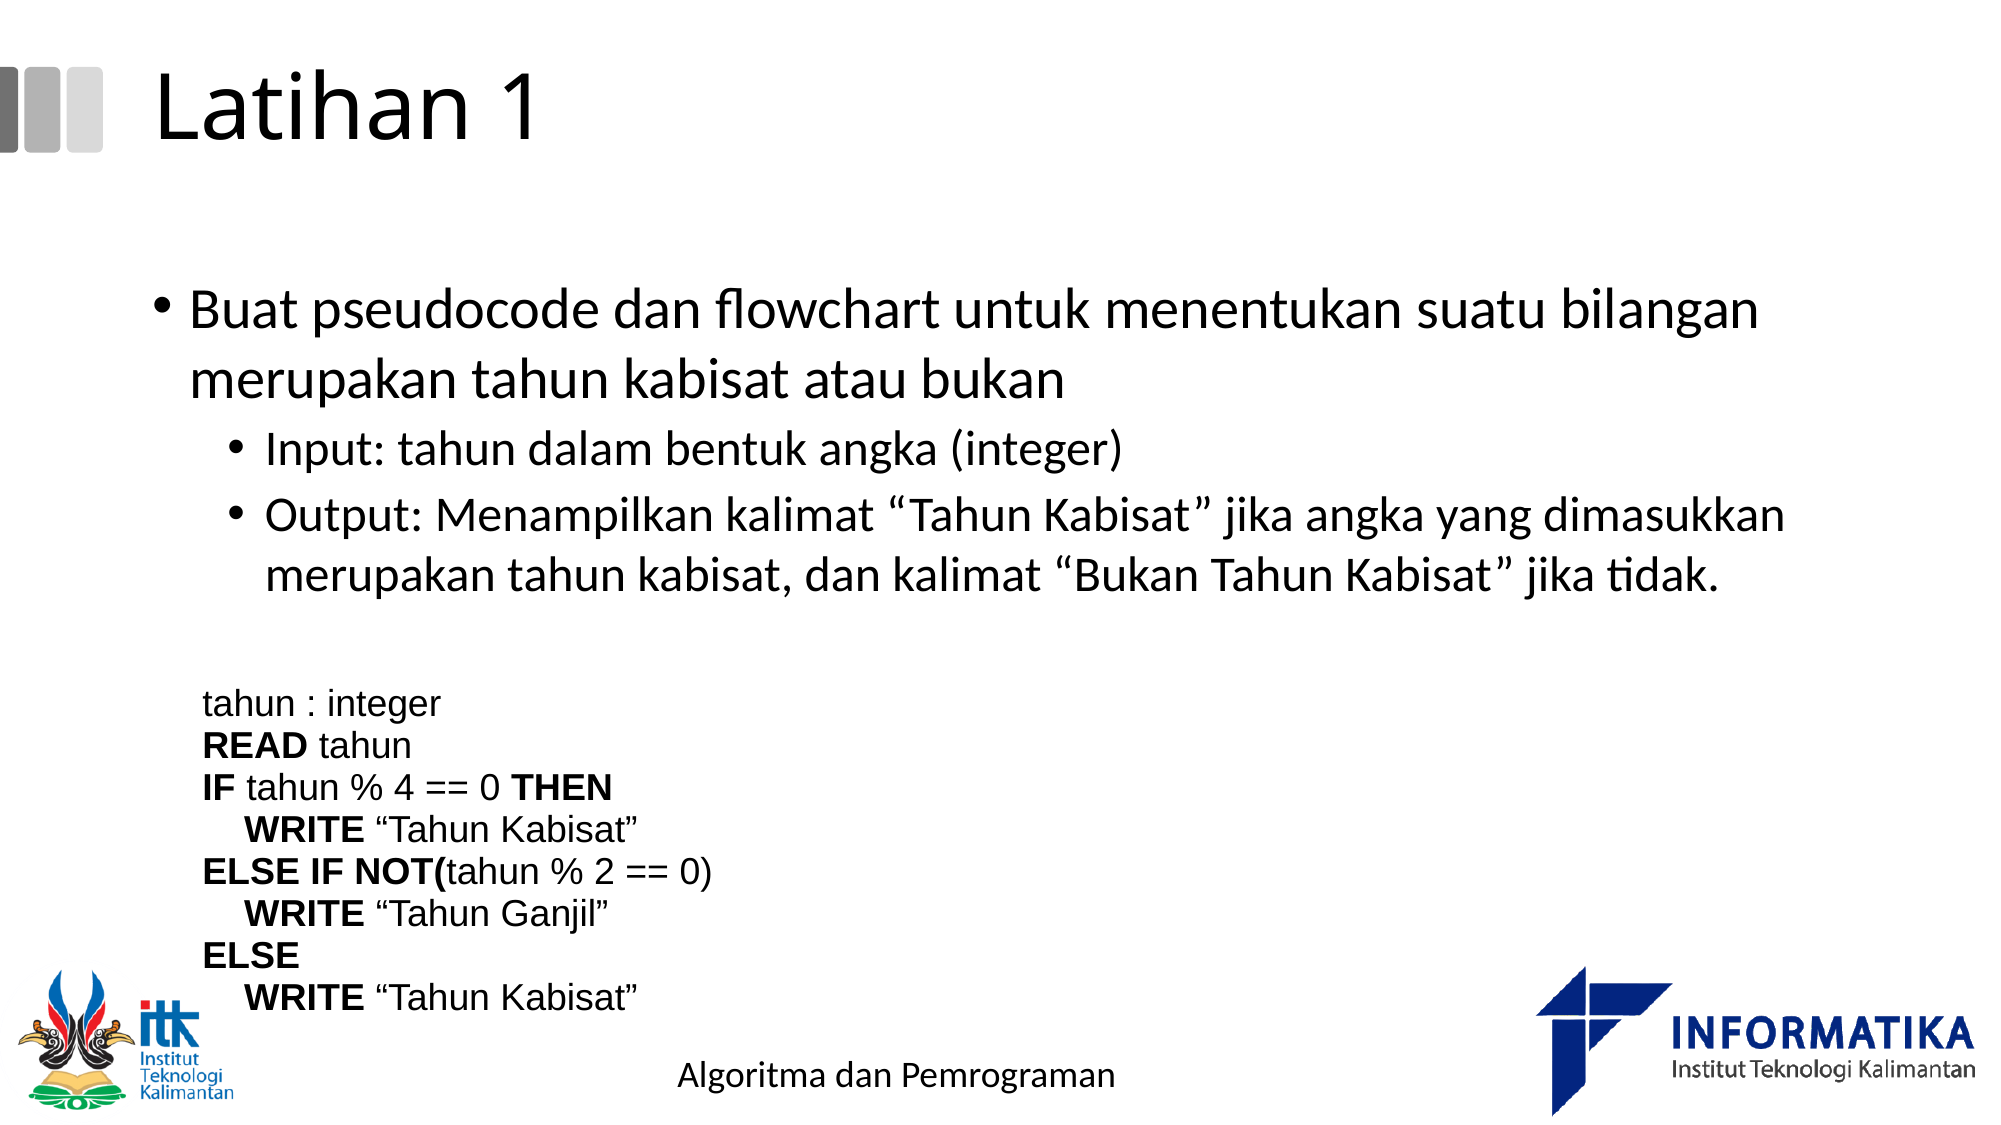

Latihan 1
Buat pseudocode dan flowchart untuk menentukan suatu bilangan merupakan tahun kabisat atau bukan
Input: tahun dalam bentuk angka (integer)
Output: Menampilkan kalimat “Tahun Kabisat” jika angka yang dimasukkan merupakan tahun kabisat, dan kalimat “Bukan Tahun Kabisat” jika tidak.
tahun : integer
READ tahun
IF tahun % 4 == 0 THEN
 WRITE “Tahun Kabisat”
ELSE IF NOT(tahun % 2 == 0)
 WRITE “Tahun Ganjil”
ELSE
 WRITE “Tahun Kabisat”
Algoritma dan Pemrograman